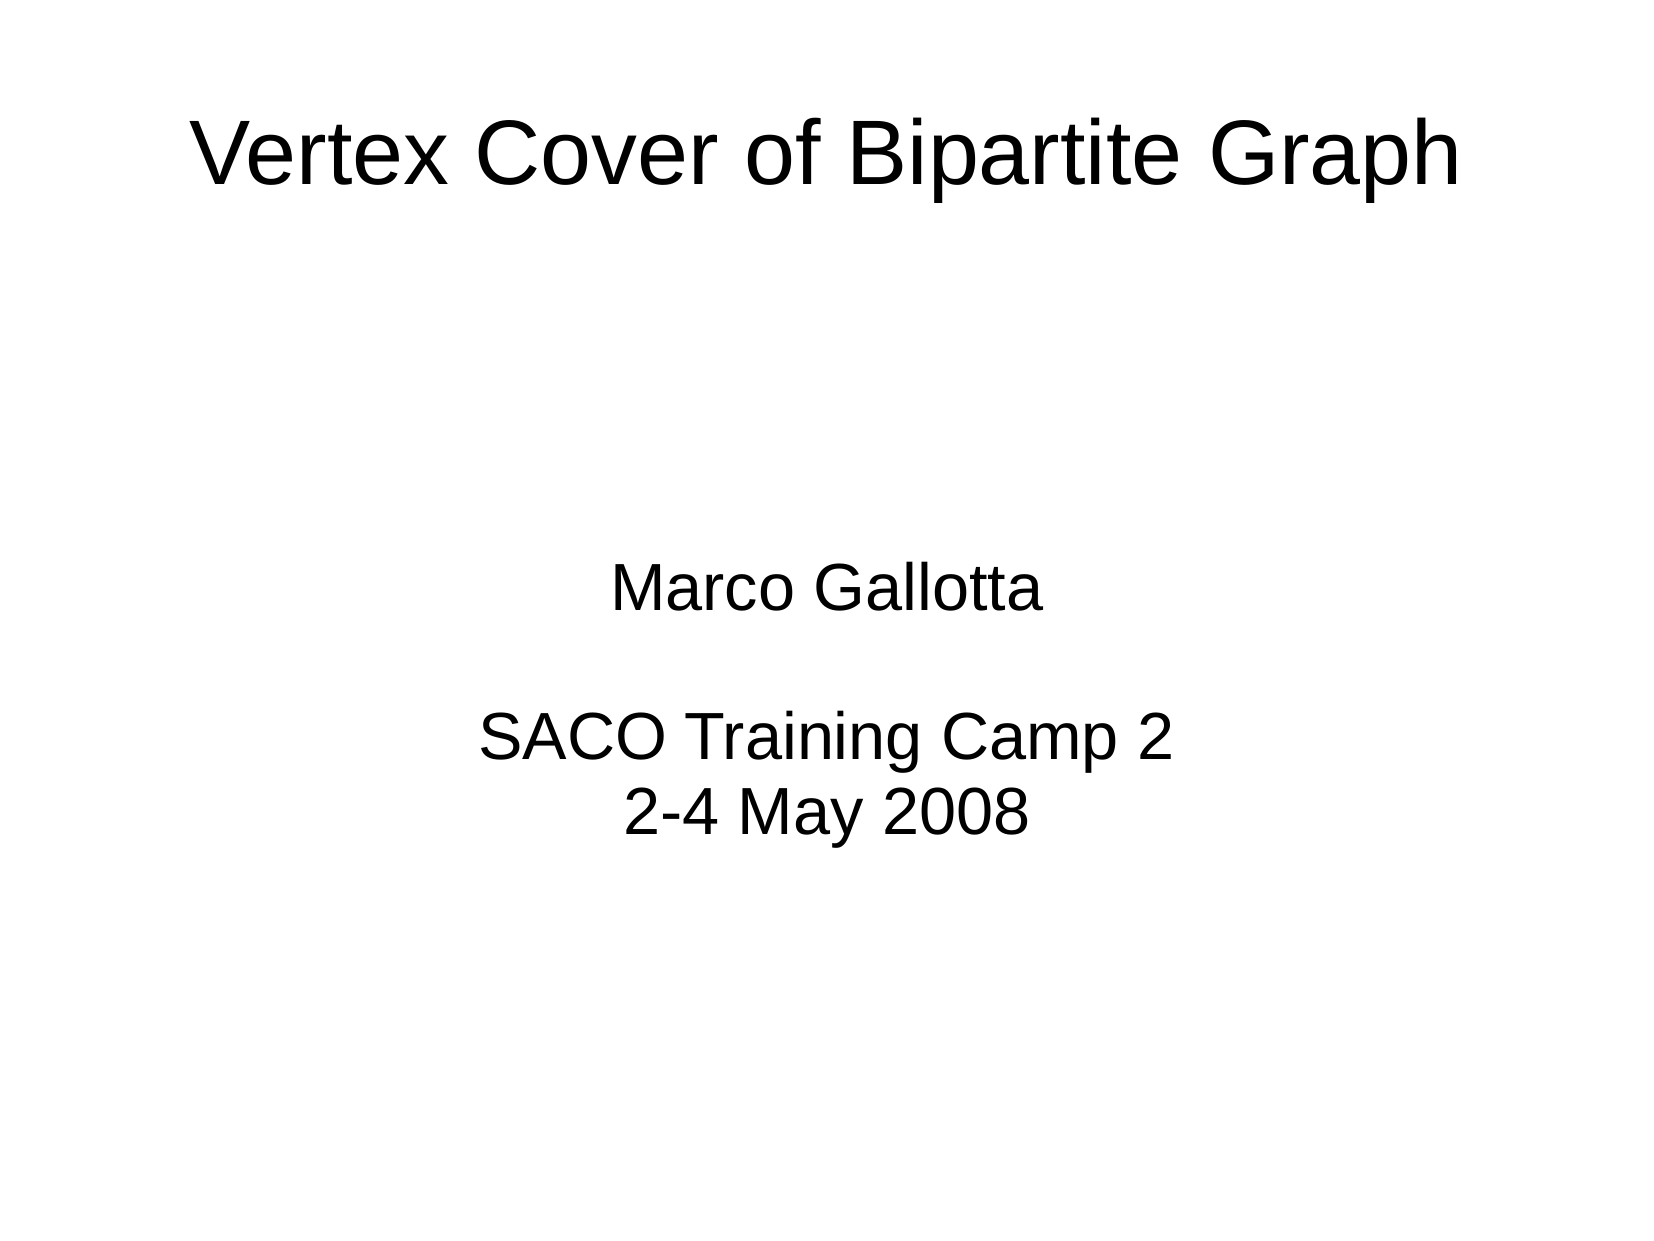

# Vertex Cover of Bipartite Graph
Marco Gallotta
SACO Training Camp 2
2-4 May 2008